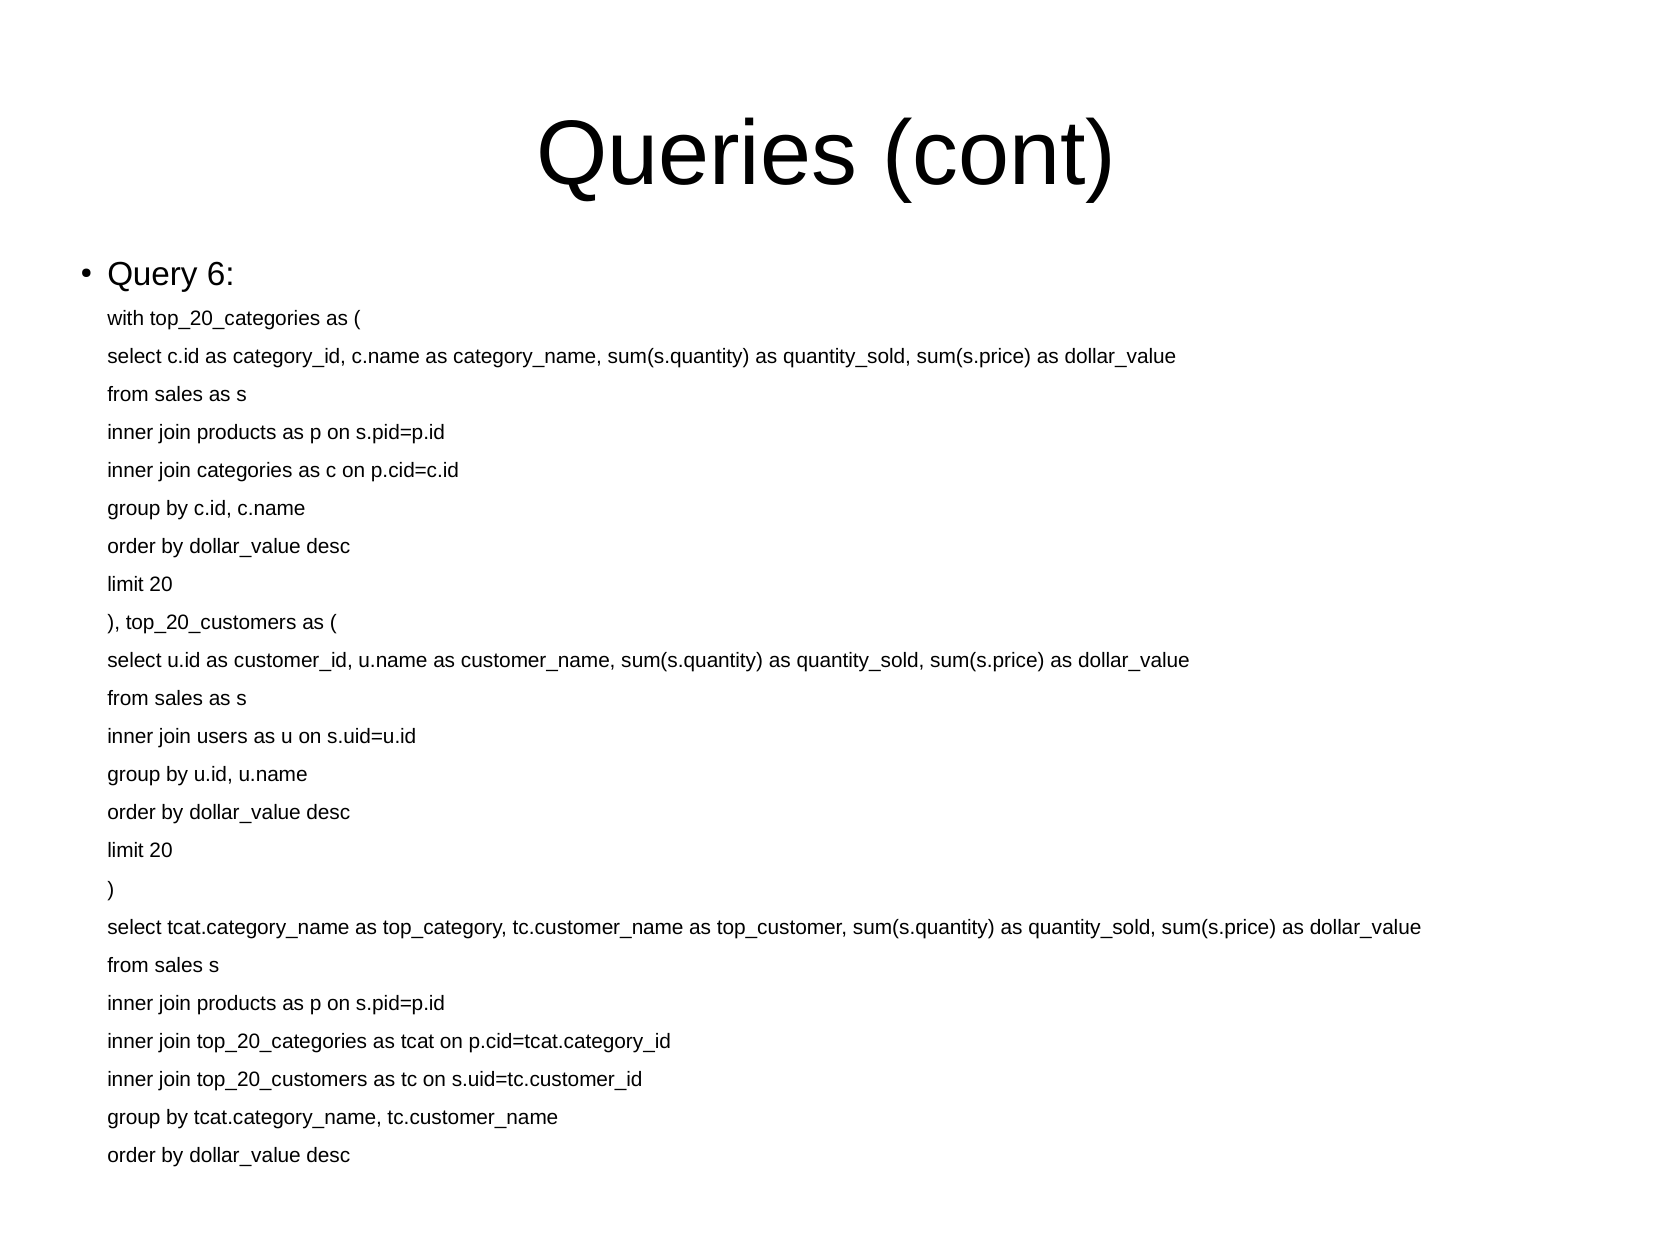

# Queries (cont)
Query 6:
with top_20_categories as (
select c.id as category_id, c.name as category_name, sum(s.quantity) as quantity_sold, sum(s.price) as dollar_value
from sales as s
inner join products as p on s.pid=p.id
inner join categories as c on p.cid=c.id
group by c.id, c.name
order by dollar_value desc
limit 20
), top_20_customers as (
select u.id as customer_id, u.name as customer_name, sum(s.quantity) as quantity_sold, sum(s.price) as dollar_value
from sales as s
inner join users as u on s.uid=u.id
group by u.id, u.name
order by dollar_value desc
limit 20
)
select tcat.category_name as top_category, tc.customer_name as top_customer, sum(s.quantity) as quantity_sold, sum(s.price) as dollar_value
from sales s
inner join products as p on s.pid=p.id
inner join top_20_categories as tcat on p.cid=tcat.category_id
inner join top_20_customers as tc on s.uid=tc.customer_id
group by tcat.category_name, tc.customer_name
order by dollar_value desc